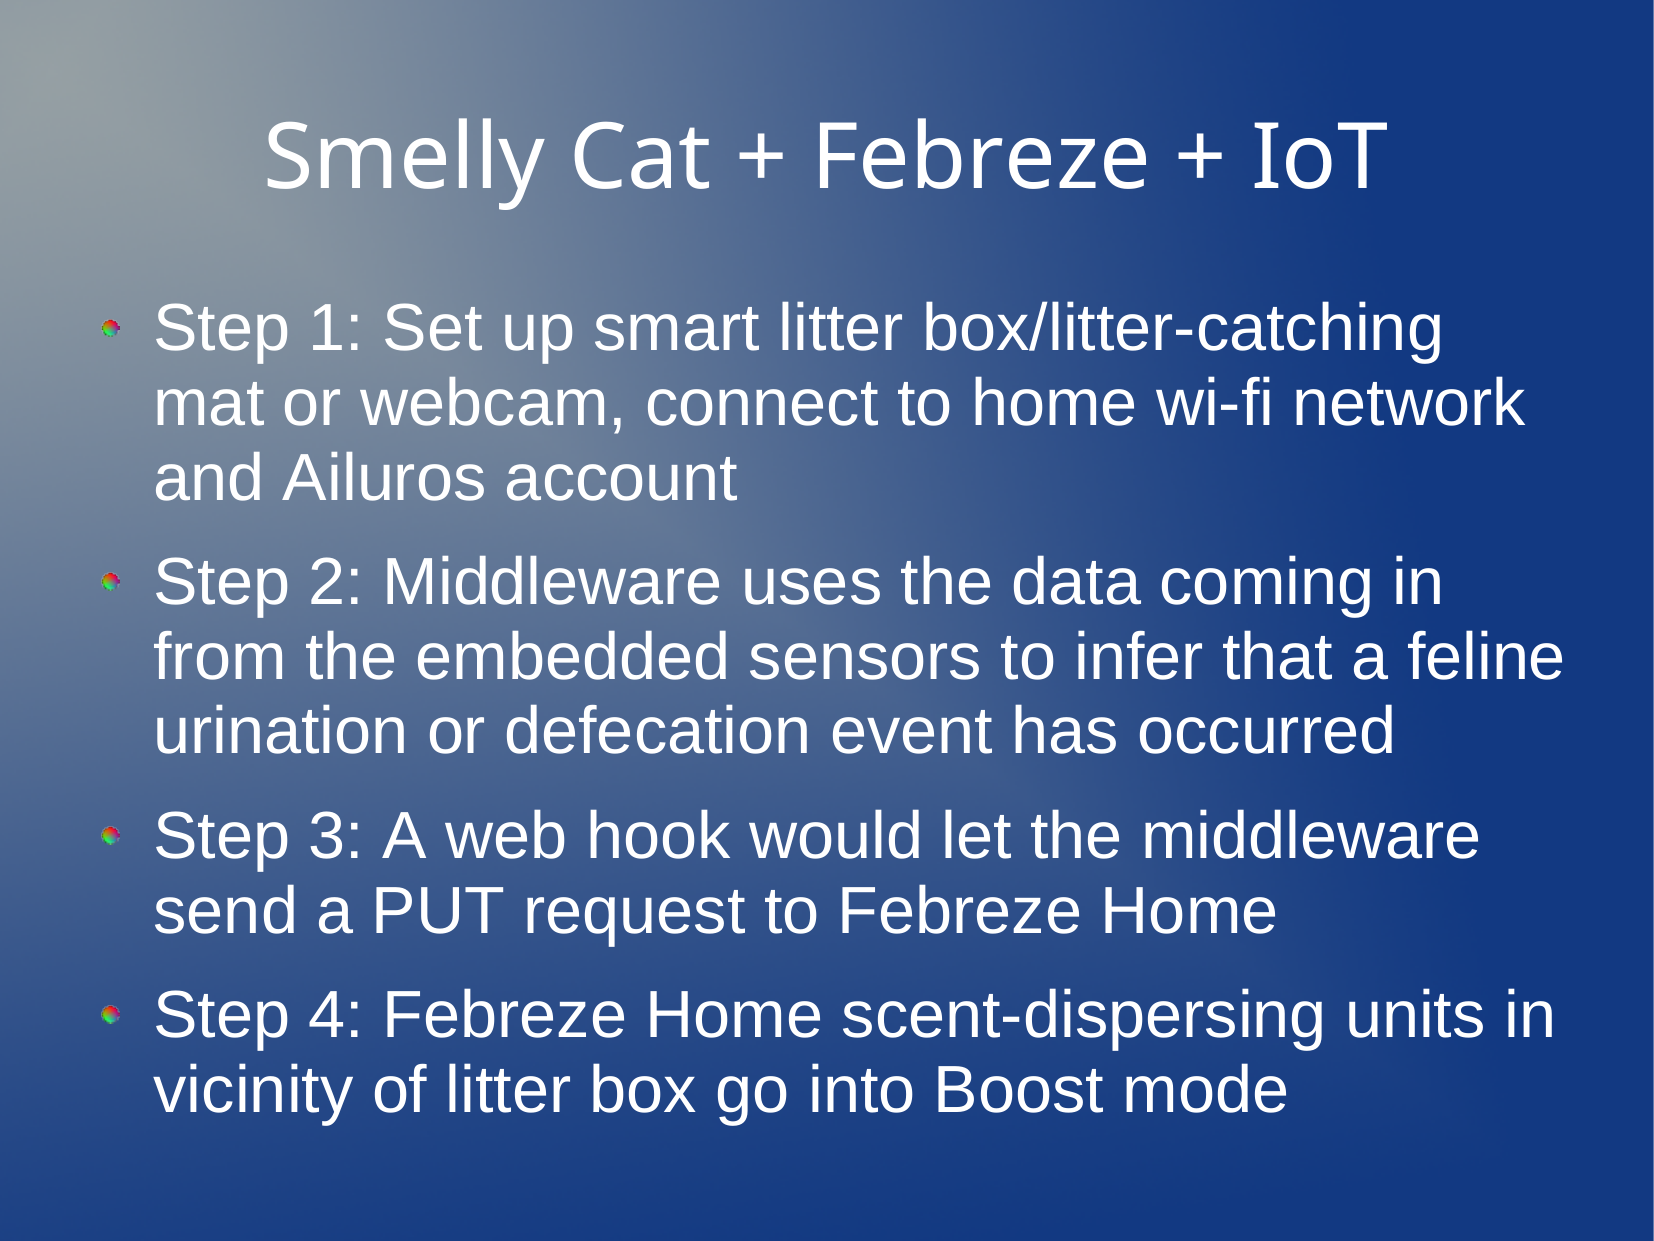

# Smelly Cat + Febreze + IoT
Step 1: Set up smart litter box/litter-catching mat or webcam, connect to home wi-fi network and Ailuros account
Step 2: Middleware uses the data coming in from the embedded sensors to infer that a feline urination or defecation event has occurred
Step 3: A web hook would let the middleware send a PUT request to Febreze Home
Step 4: Febreze Home scent-dispersing units in vicinity of litter box go into Boost mode